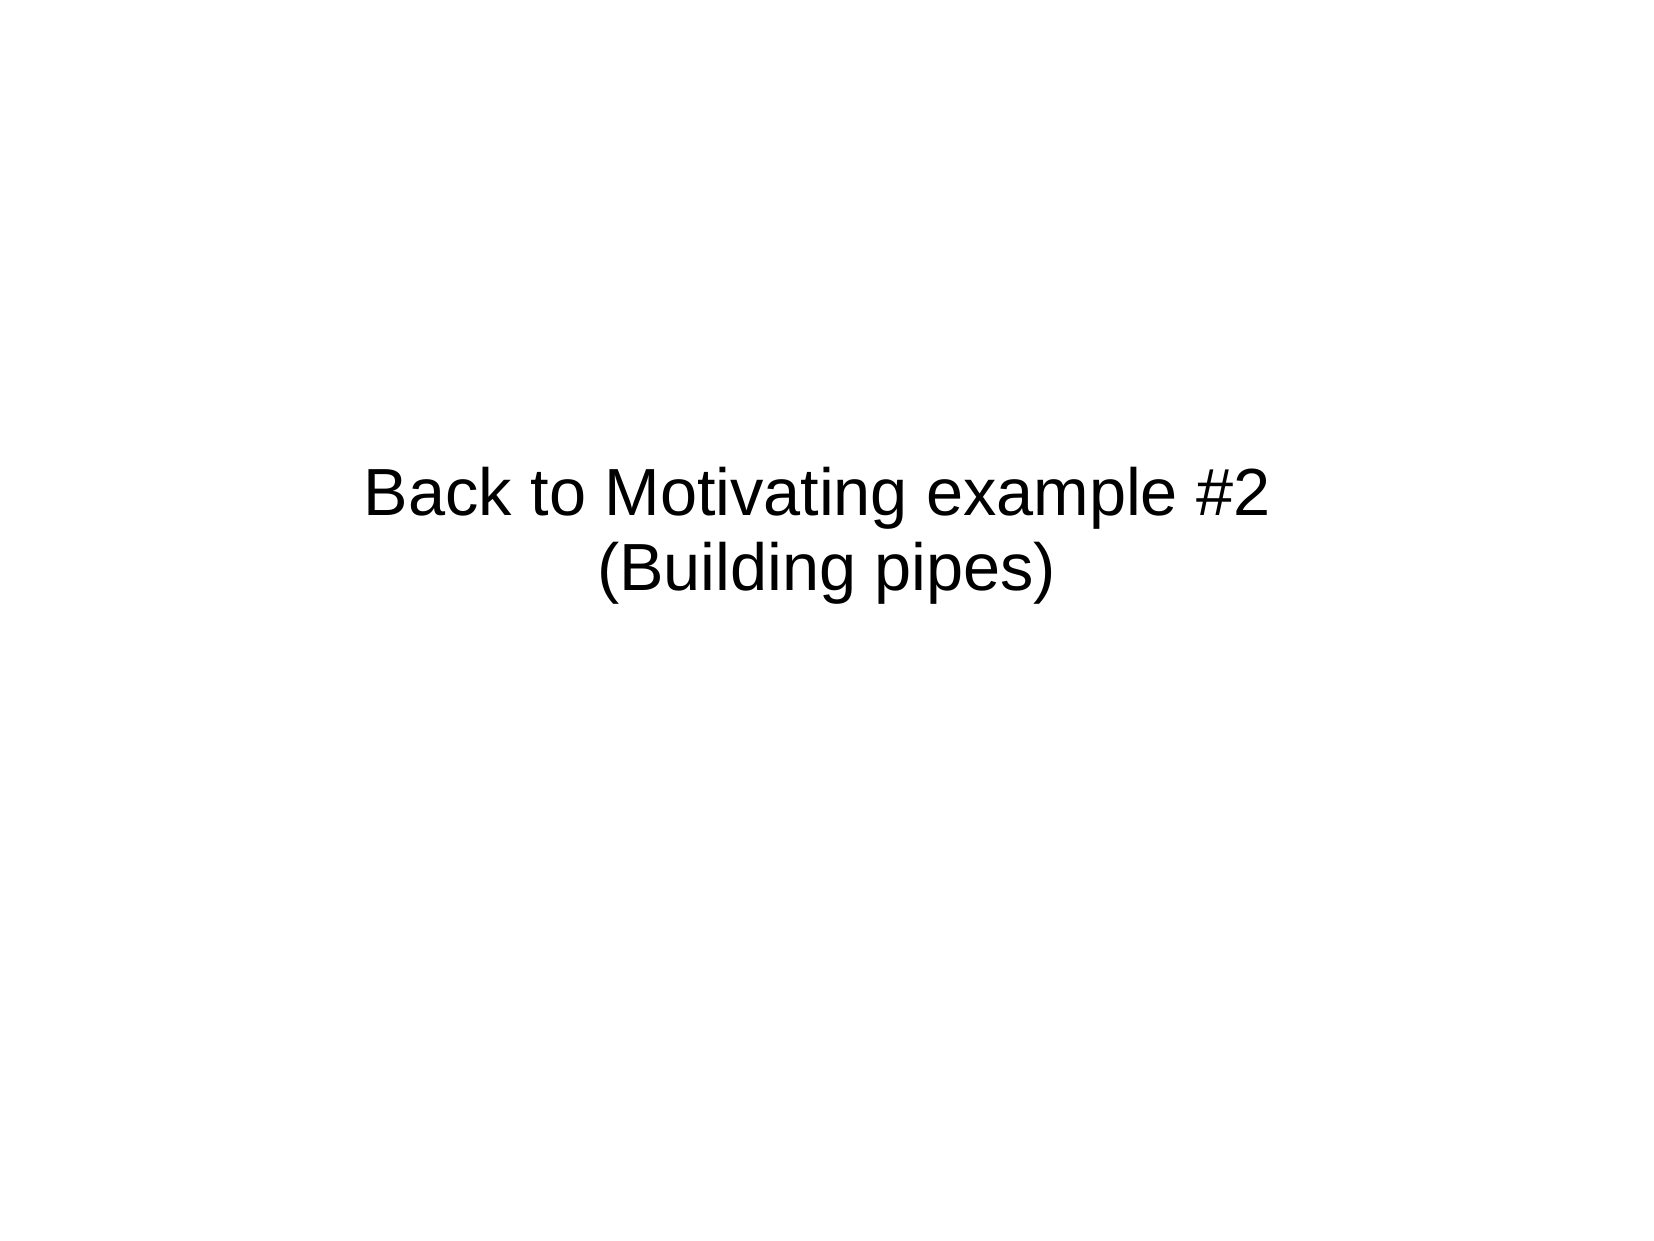

# Back to Motivating example #2
(Building pipes)